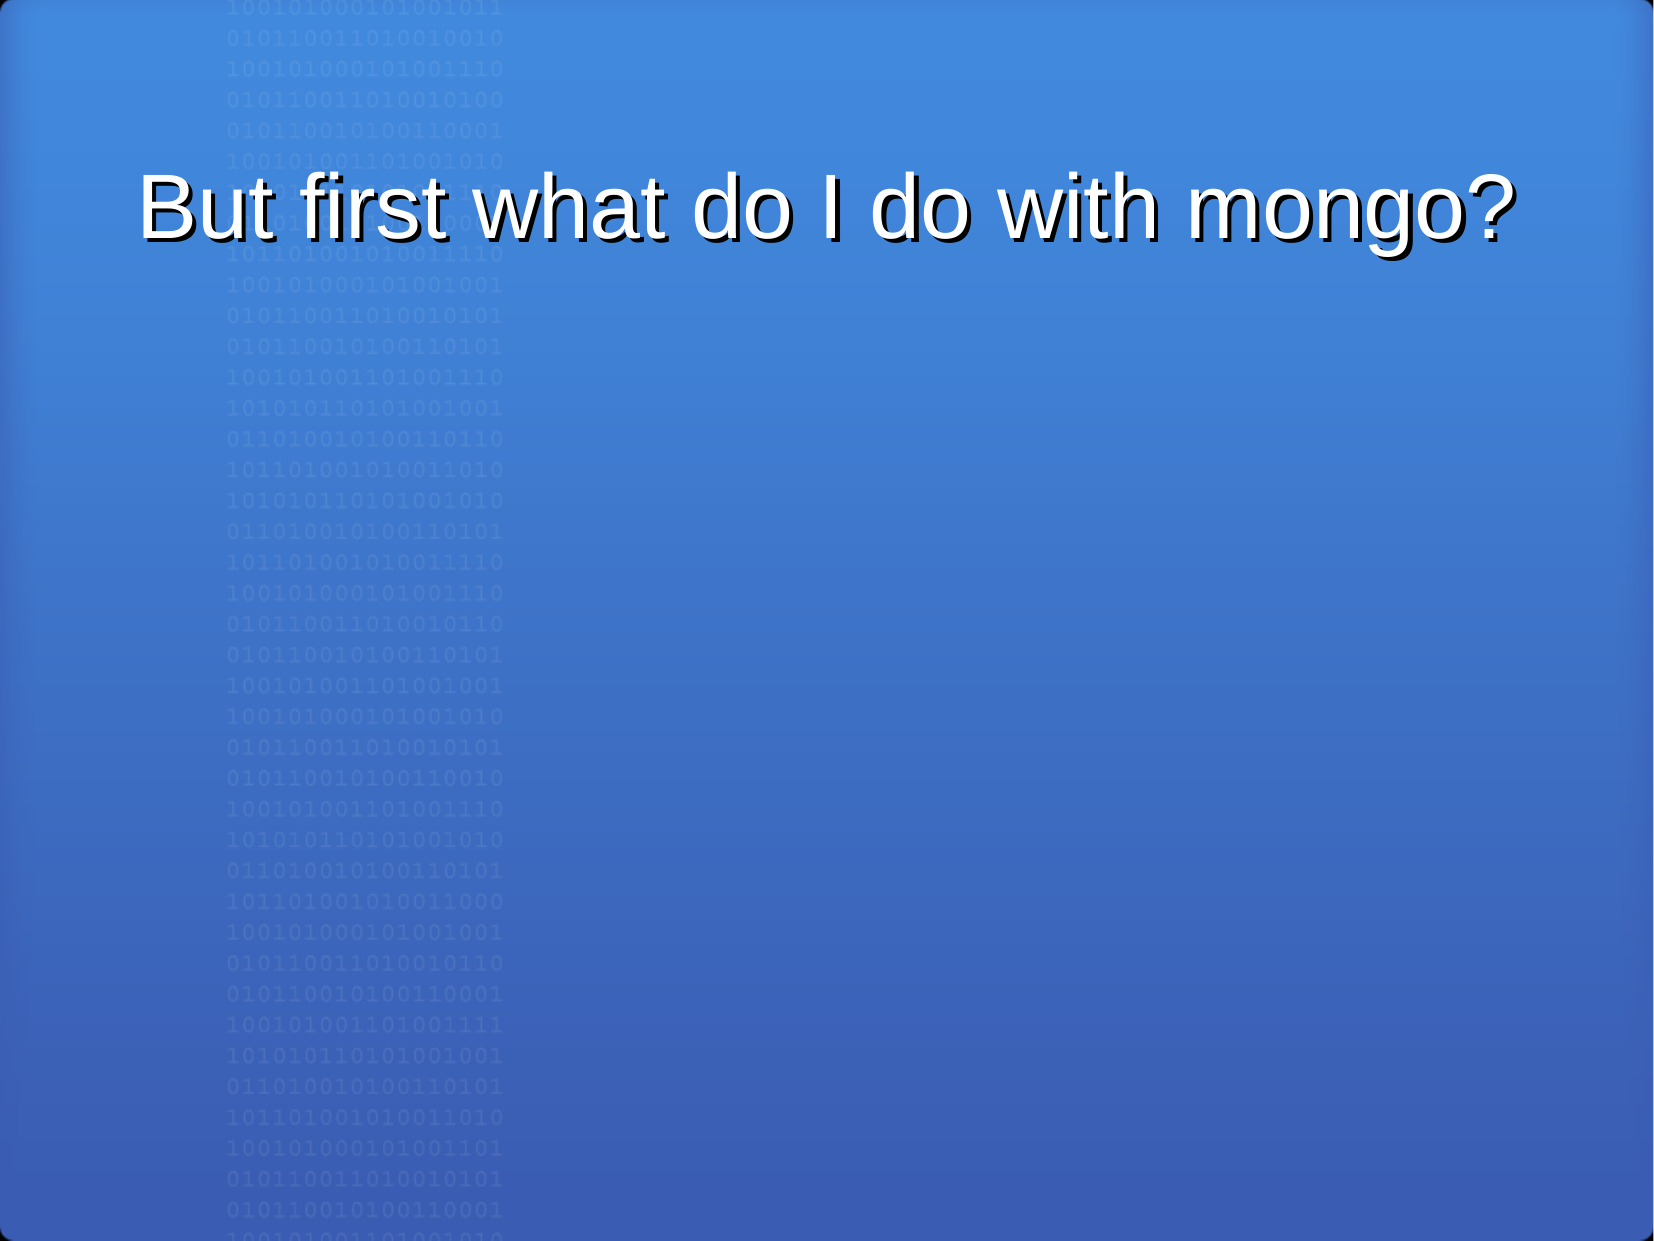

# But first what do I do with mongo?